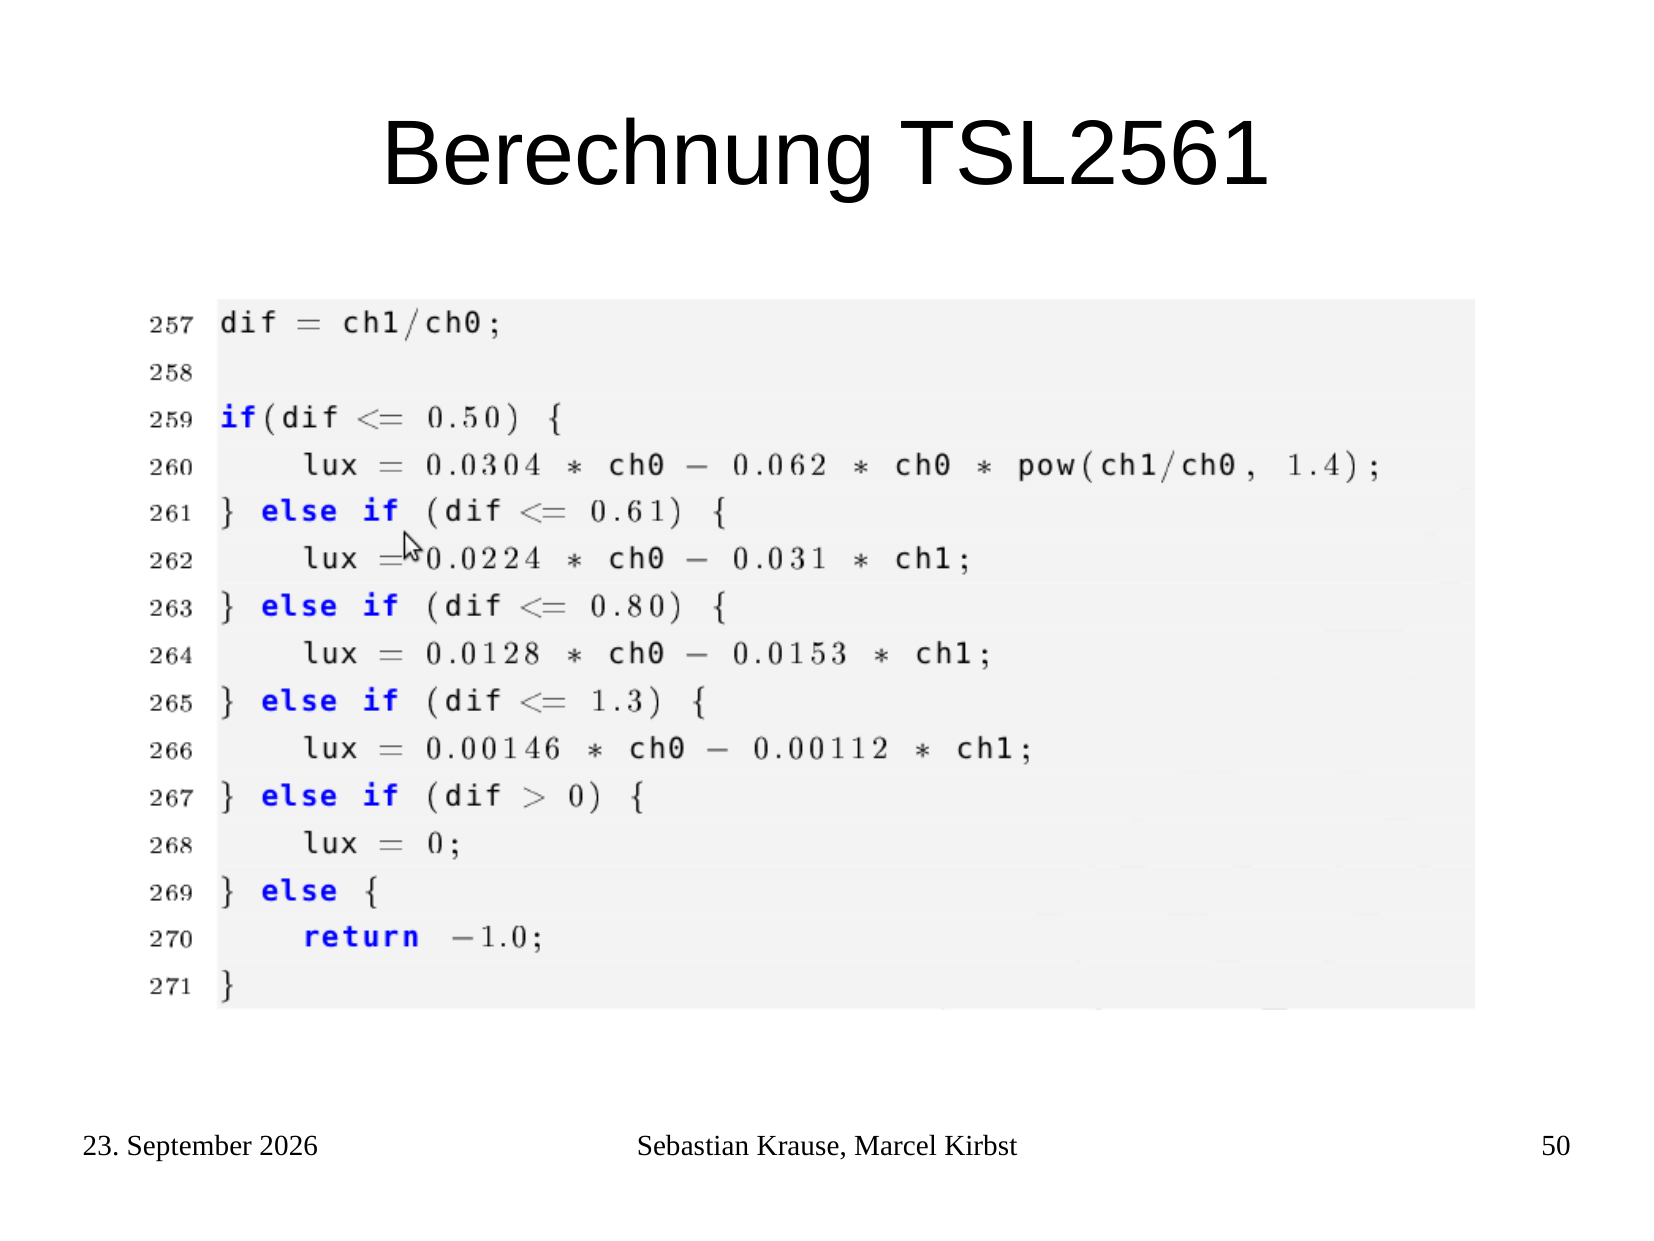

# Berechnung TSL2561
Sebastian Krause, Marcel Kirbst
50